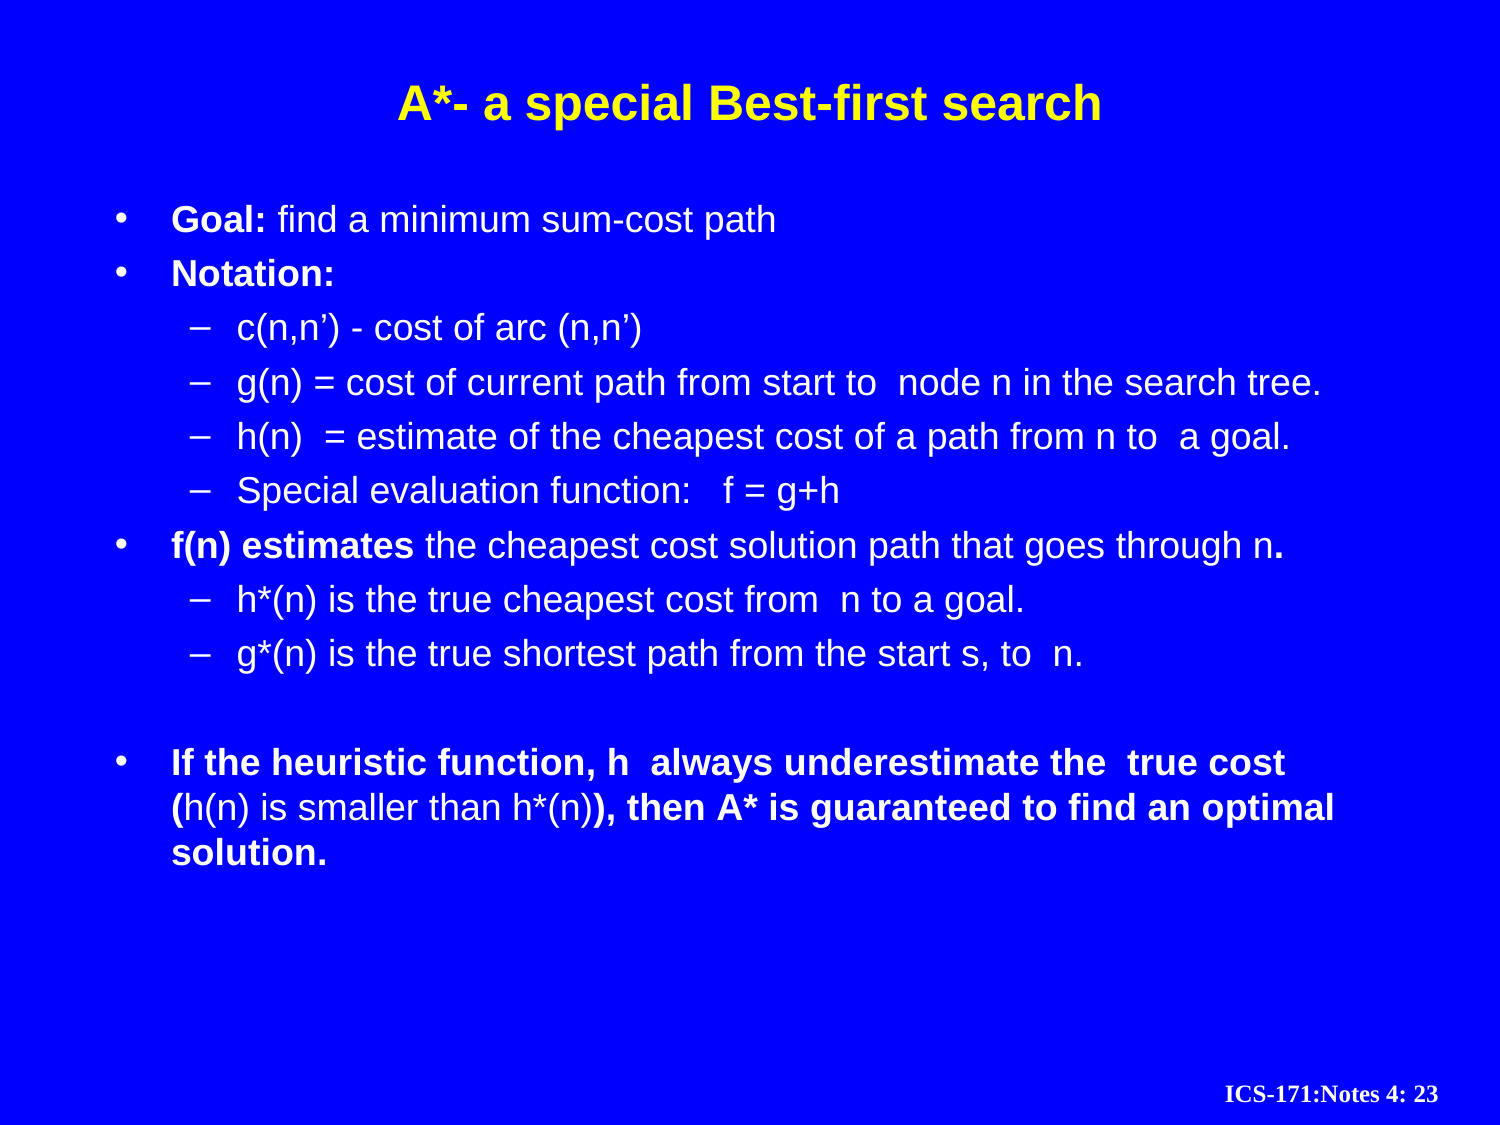

# A*- a special Best-first search
Goal: find a minimum sum-cost path
Notation:
c(n,n’) - cost of arc (n,n’)
g(n) = cost of current path from start to node n in the search tree.
h(n) = estimate of the cheapest cost of a path from n to a goal.
Special evaluation function: f = g+h
f(n) estimates the cheapest cost solution path that goes through n.
h*(n) is the true cheapest cost from n to a goal.
g*(n) is the true shortest path from the start s, to n.
If the heuristic function, h always underestimate the true cost (h(n) is smaller than h*(n)), then A* is guaranteed to find an optimal solution.